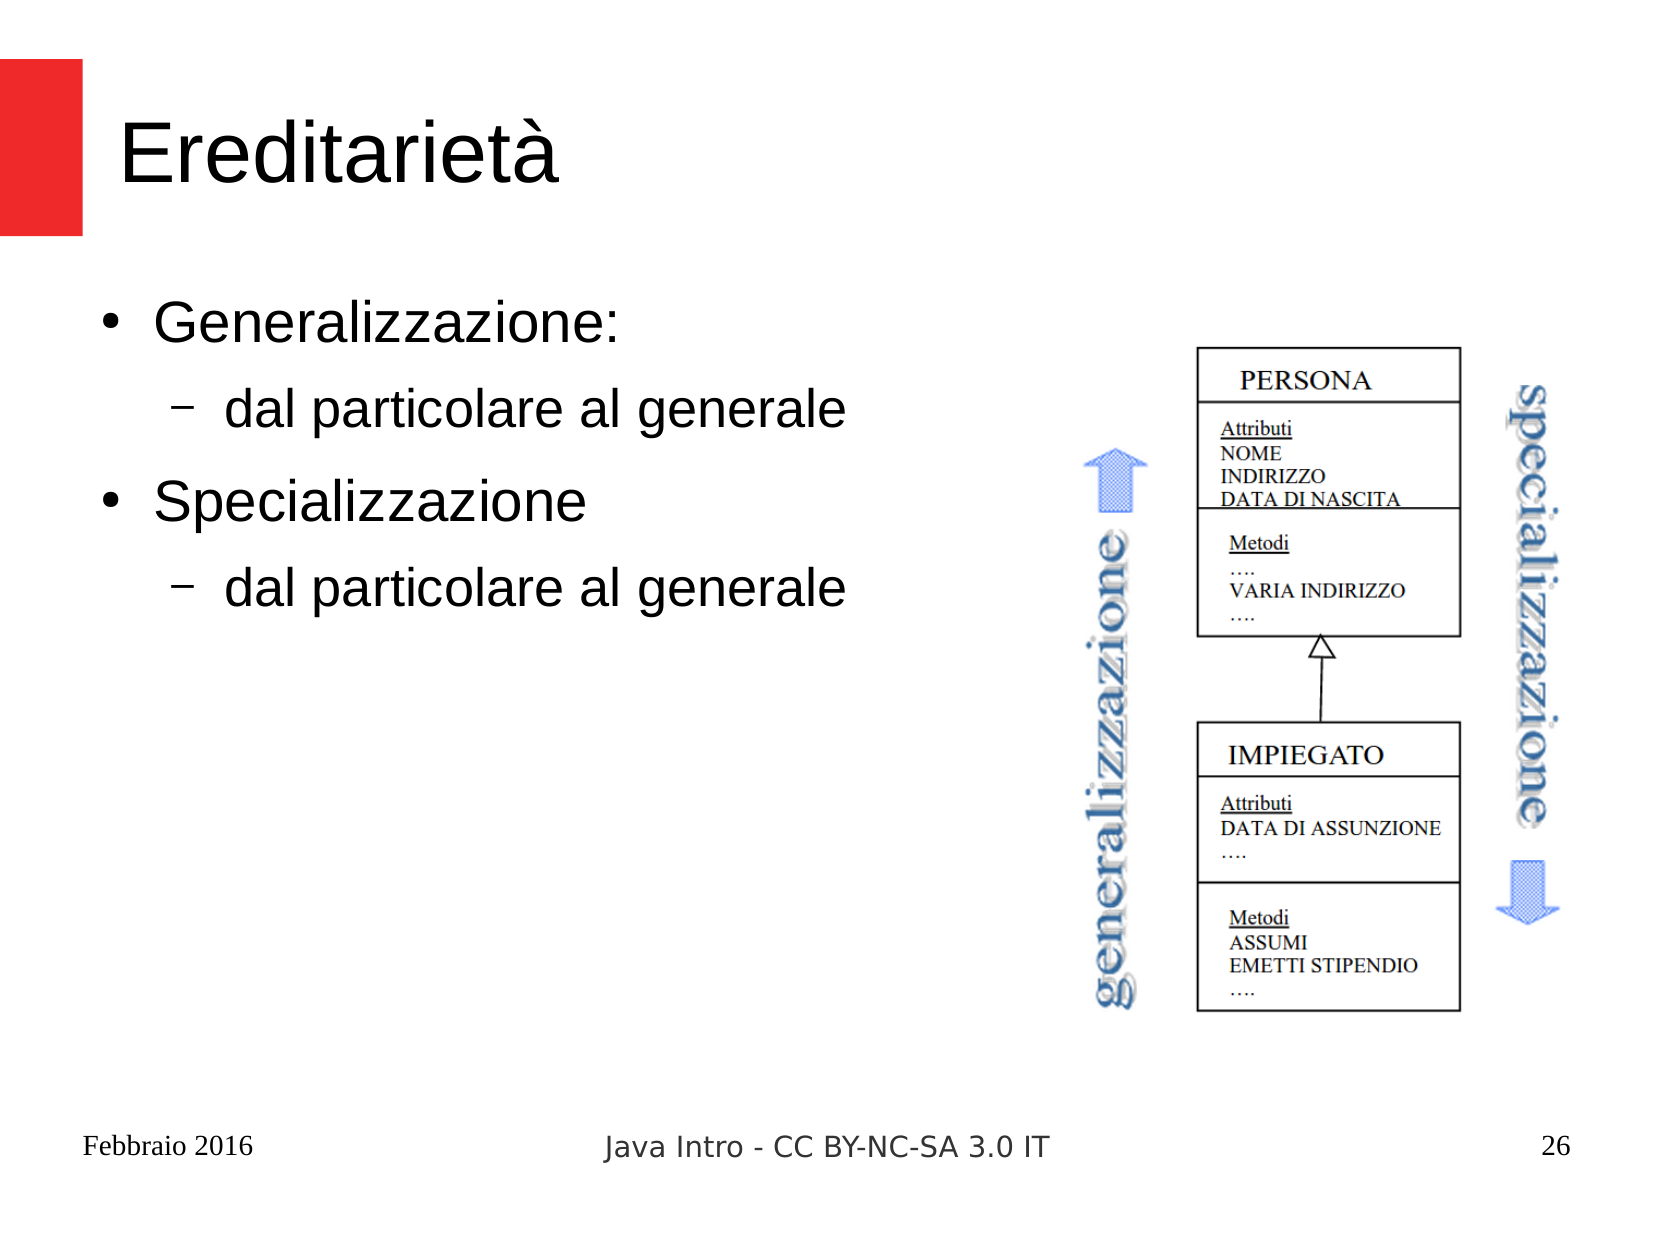

# Ereditarietà
Generalizzazione:
dal particolare al generale
Specializzazione
dal particolare al generale
Your Date Here
Your Footer Here
26